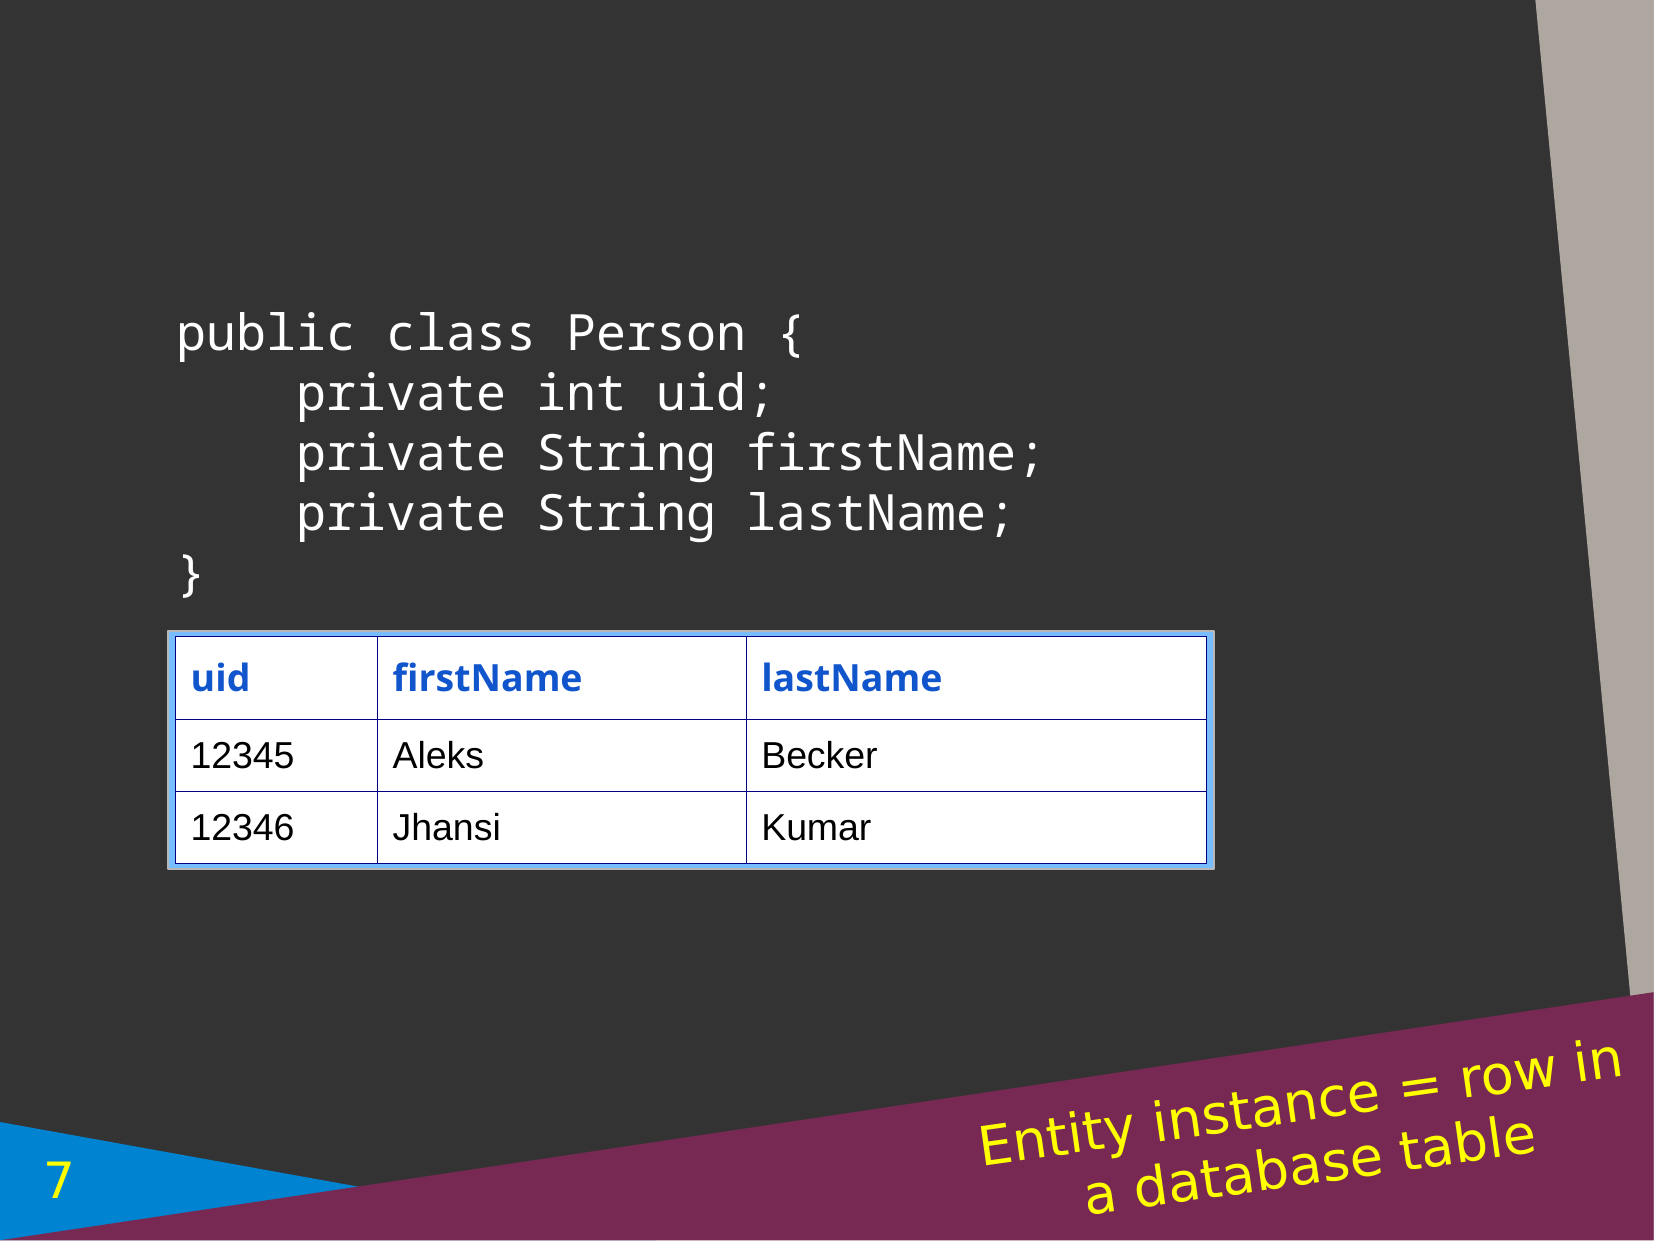

public class Person {
 private int uid;
 private String firstName;
 private String lastName;
}
| uid | firstName | lastName |
| --- | --- | --- |
| 12345 | Aleks | Becker |
| 12346 | Jhansi | Kumar |
# Entity instance = row in a database table
7